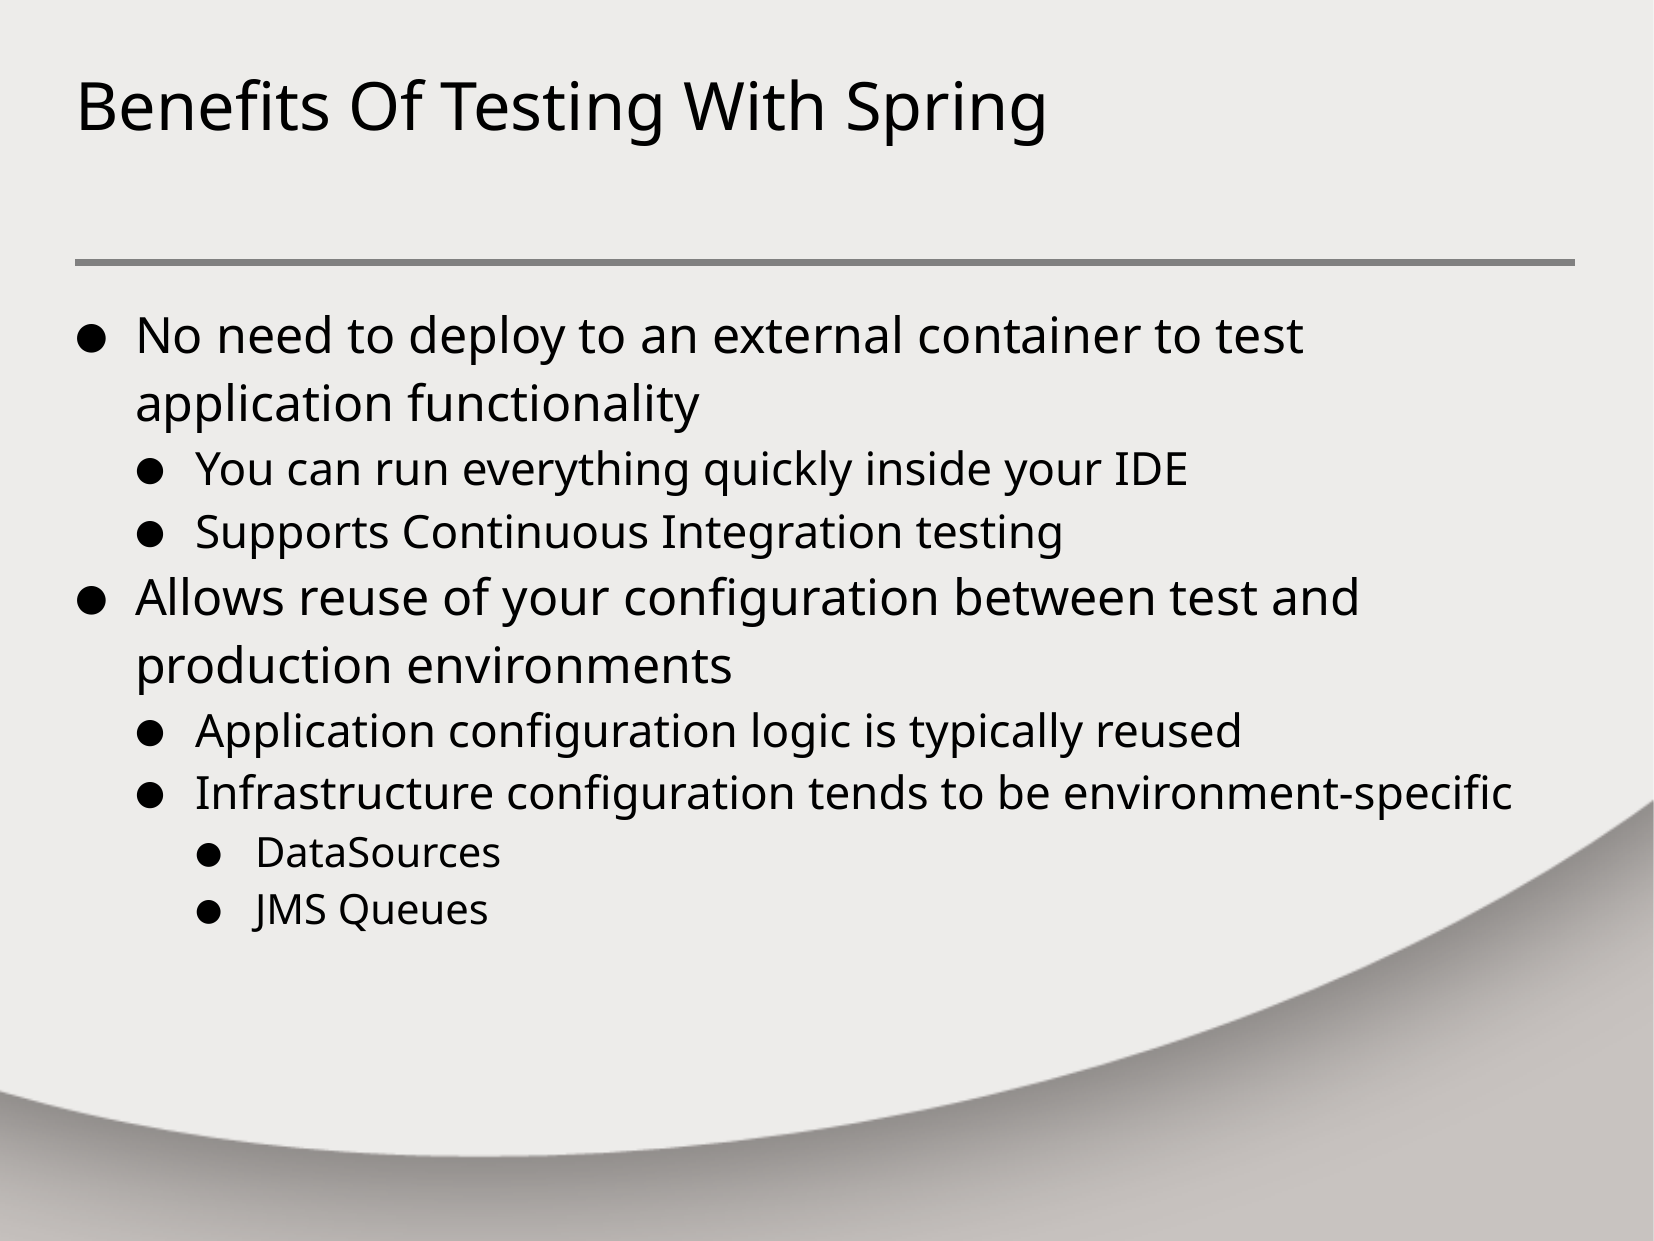

# Benefits Of Testing With Spring
No need to deploy to an external container to test application functionality
You can run everything quickly inside your IDE
Supports Continuous Integration testing
Allows reuse of your configuration between test and production environments
Application configuration logic is typically reused
Infrastructure configuration tends to be environment-specific
DataSources
JMS Queues